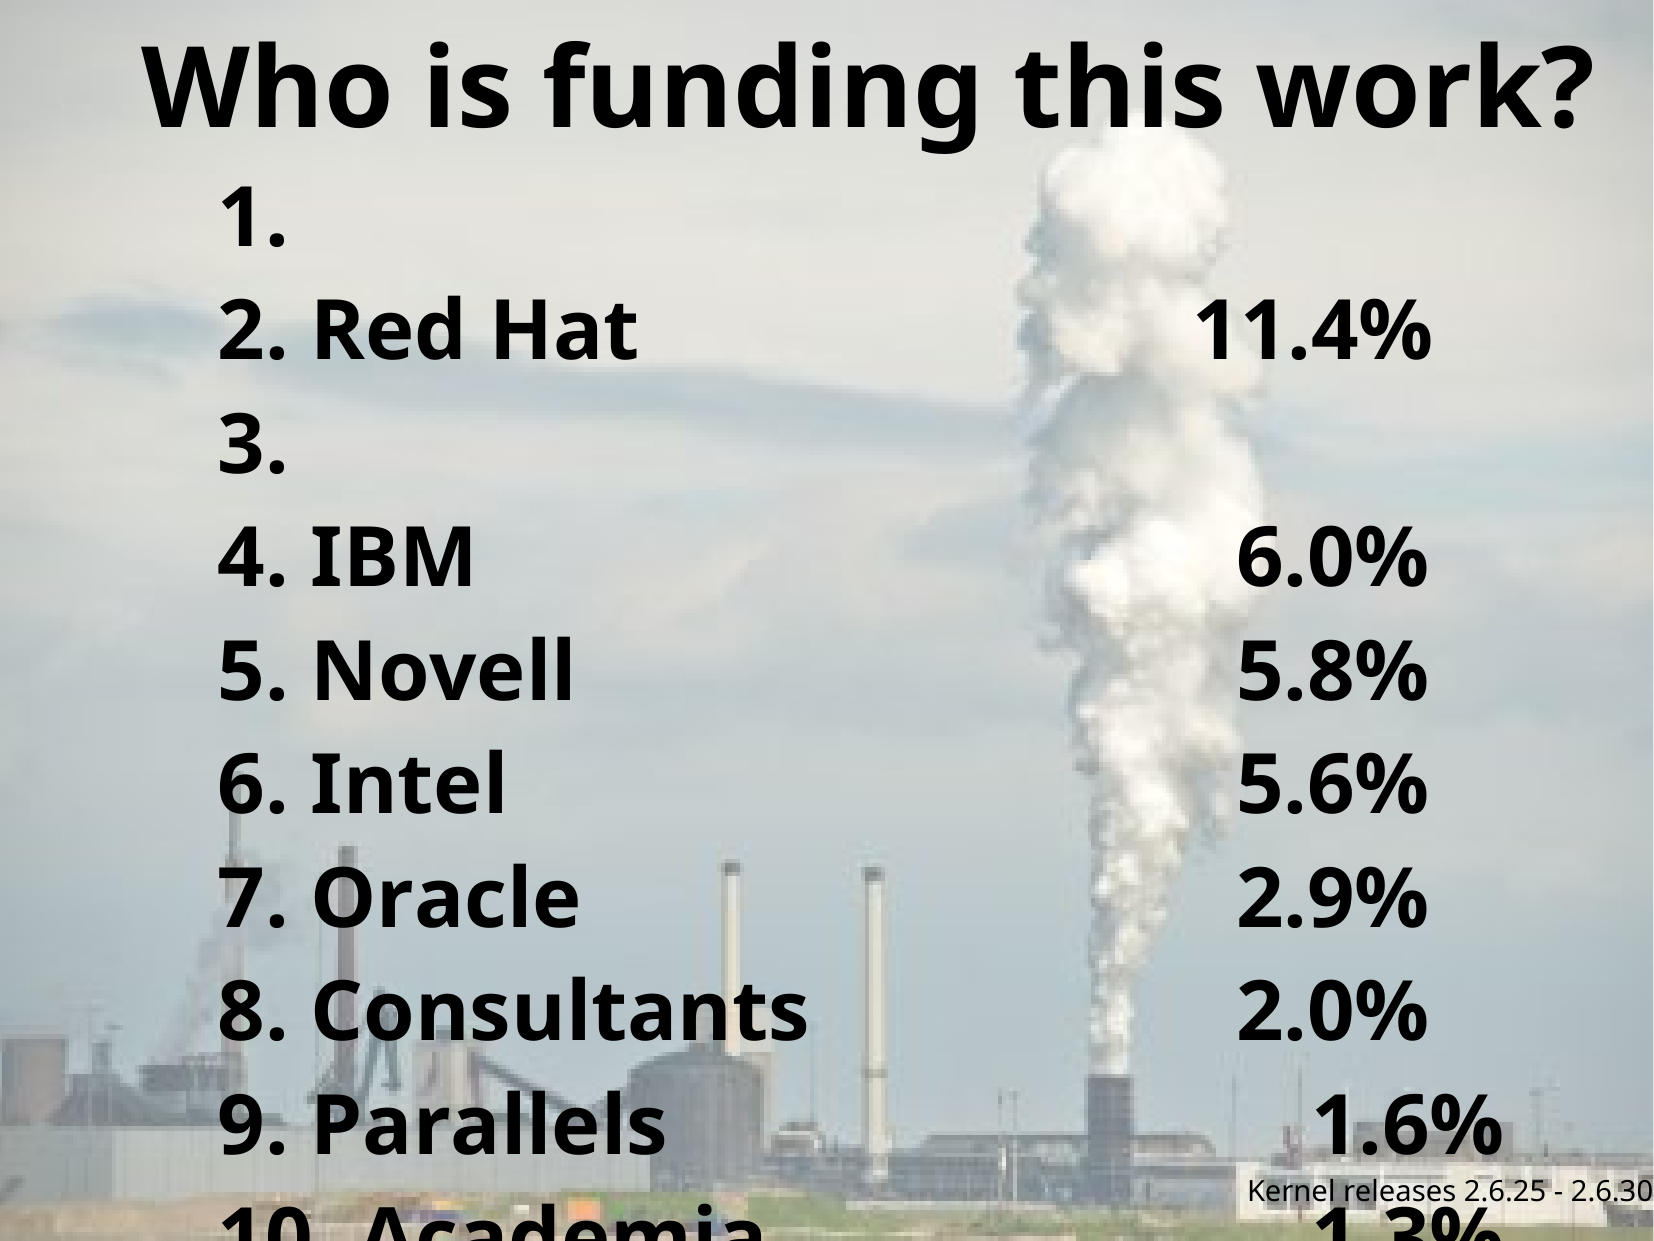

Who is funding this work?
1.
2. Red Hat								11.4%
3.
4. IBM										 6.0%
5. Novell									 5.8%
6. Intel										 5.6%
7. Oracle									 2.9%
8. Consultants						 2.0%
9. Parallels								 1.6%
10. Academia							 1.3%
Kernel releases 2.6.25 - 2.6.30